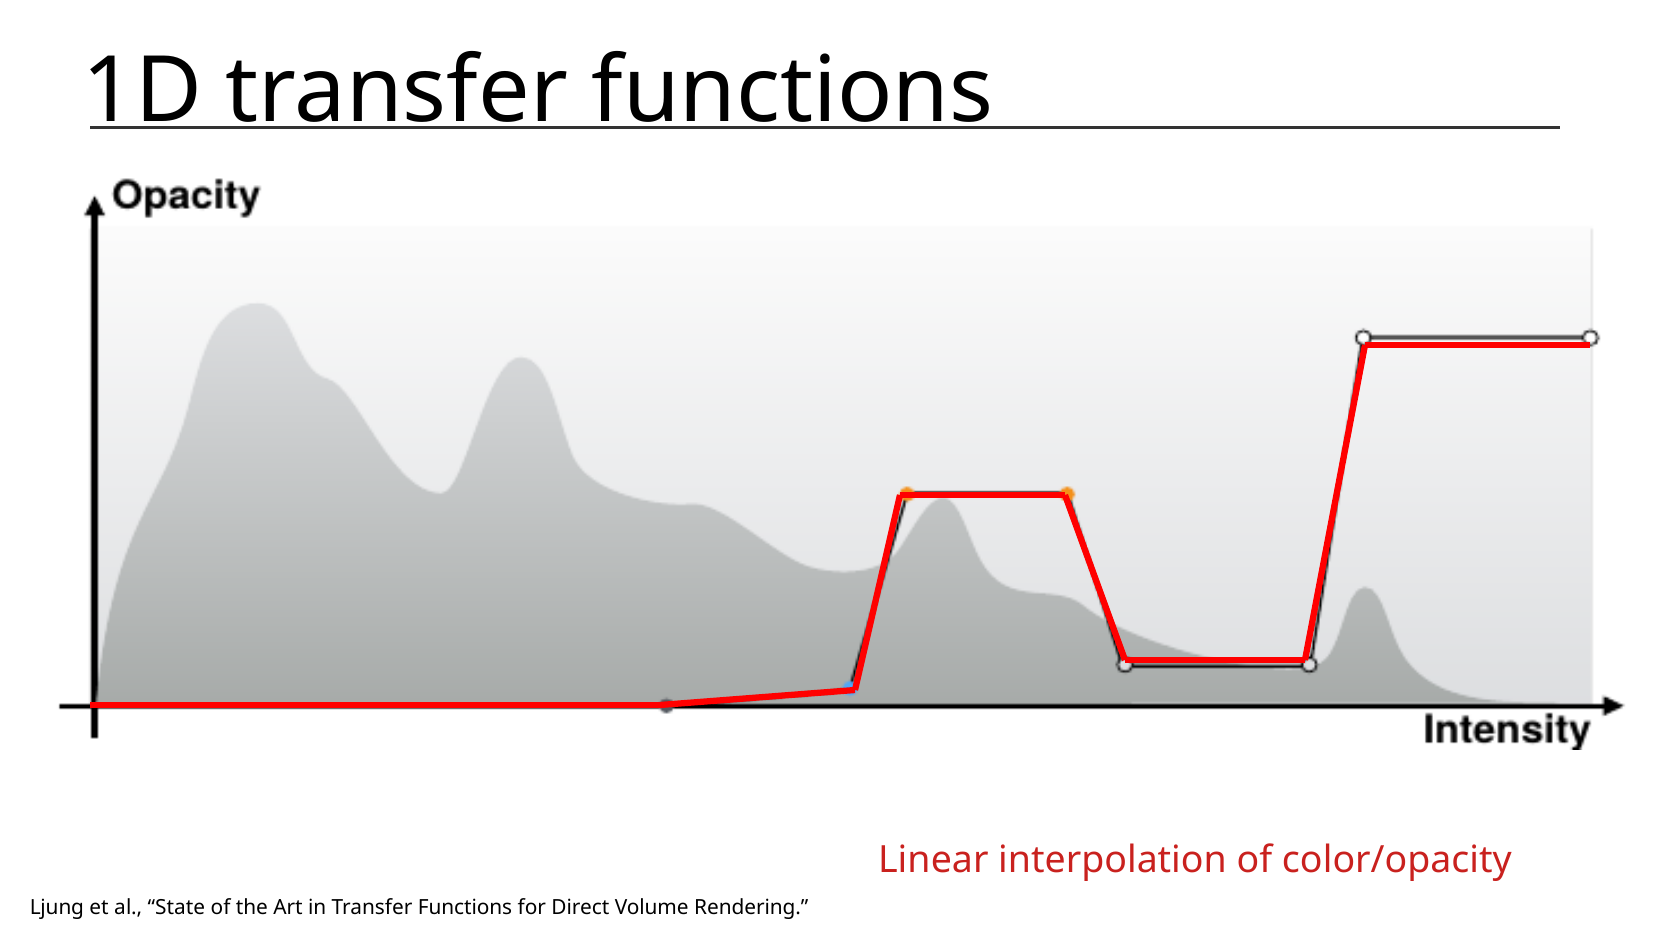

# 1D transfer functions
Linear interpolation of color/opacity
Ljung et al., “State of the Art in Transfer Functions for Direct Volume Rendering.”